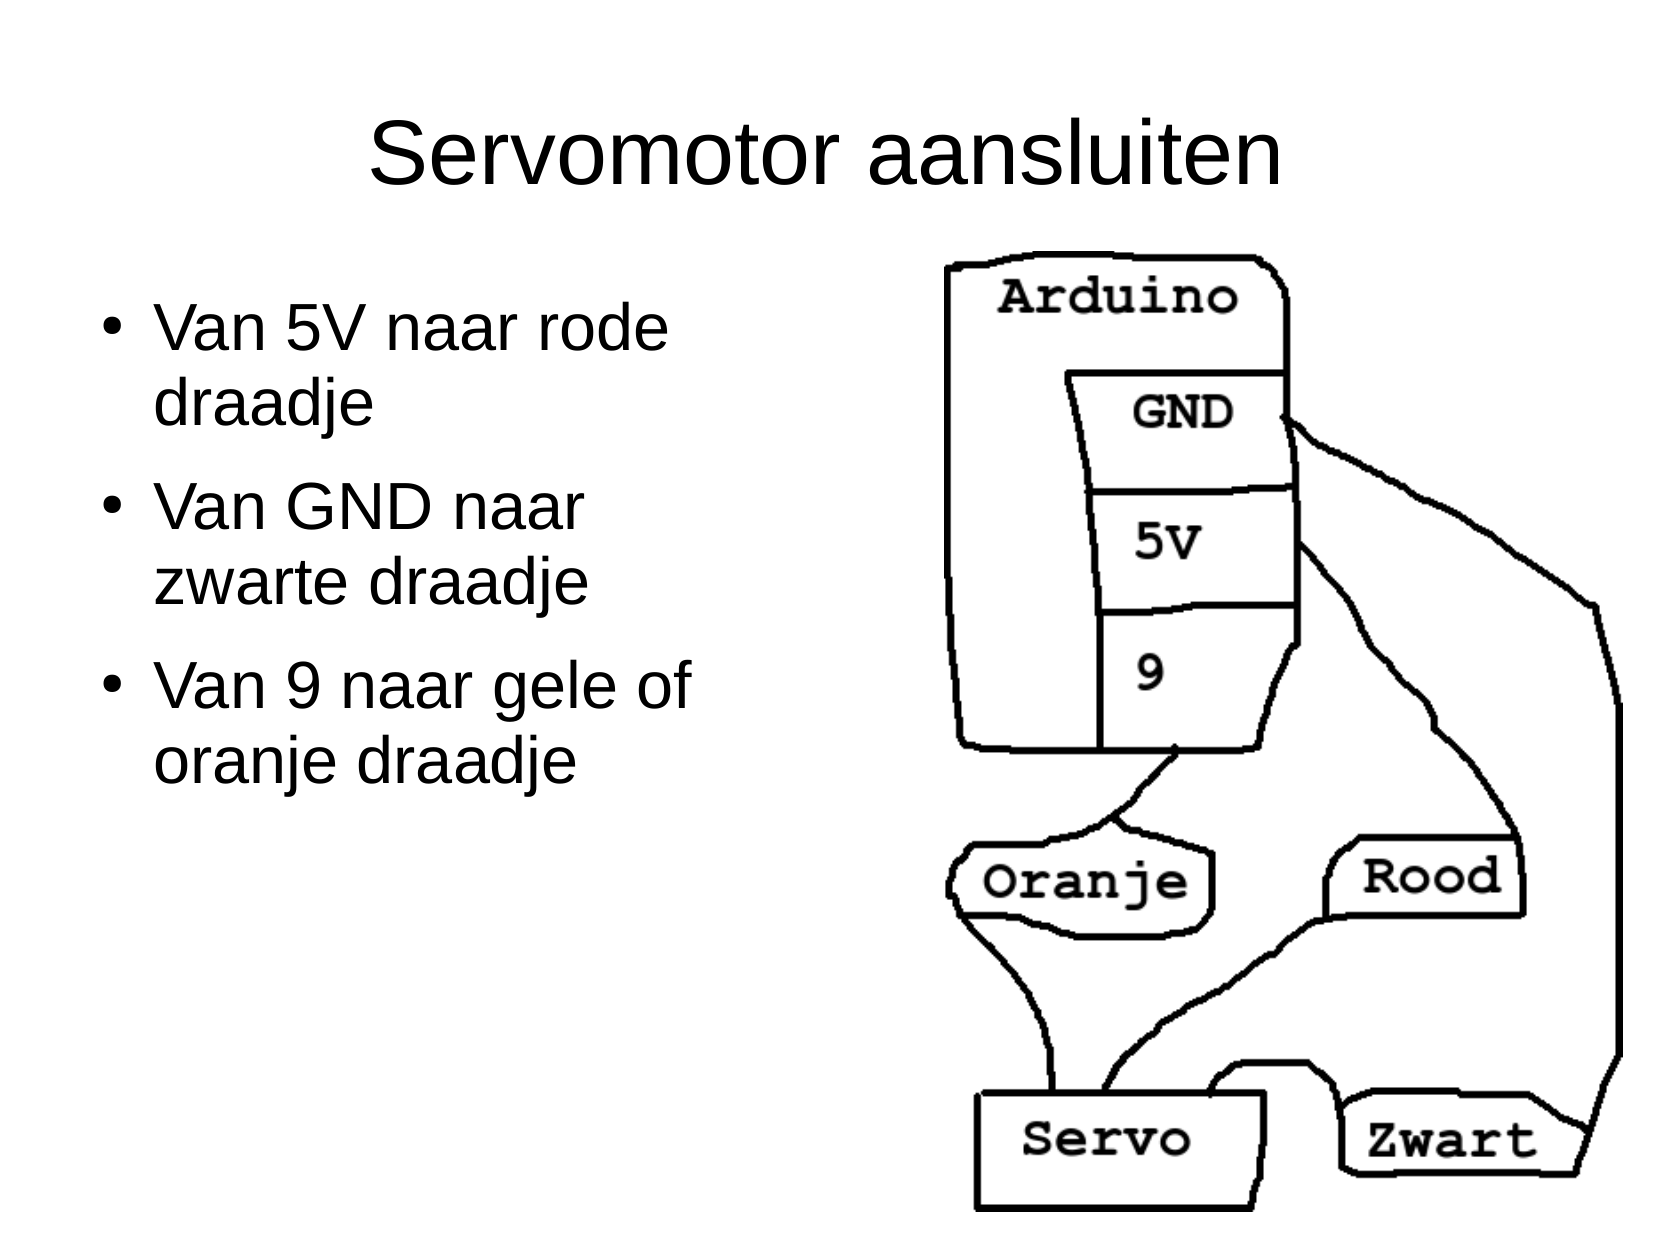

# Servomotor aansluiten
Van 5V naar rode draadje
Van GND naar zwarte draadje
Van 9 naar gele of oranje draadje